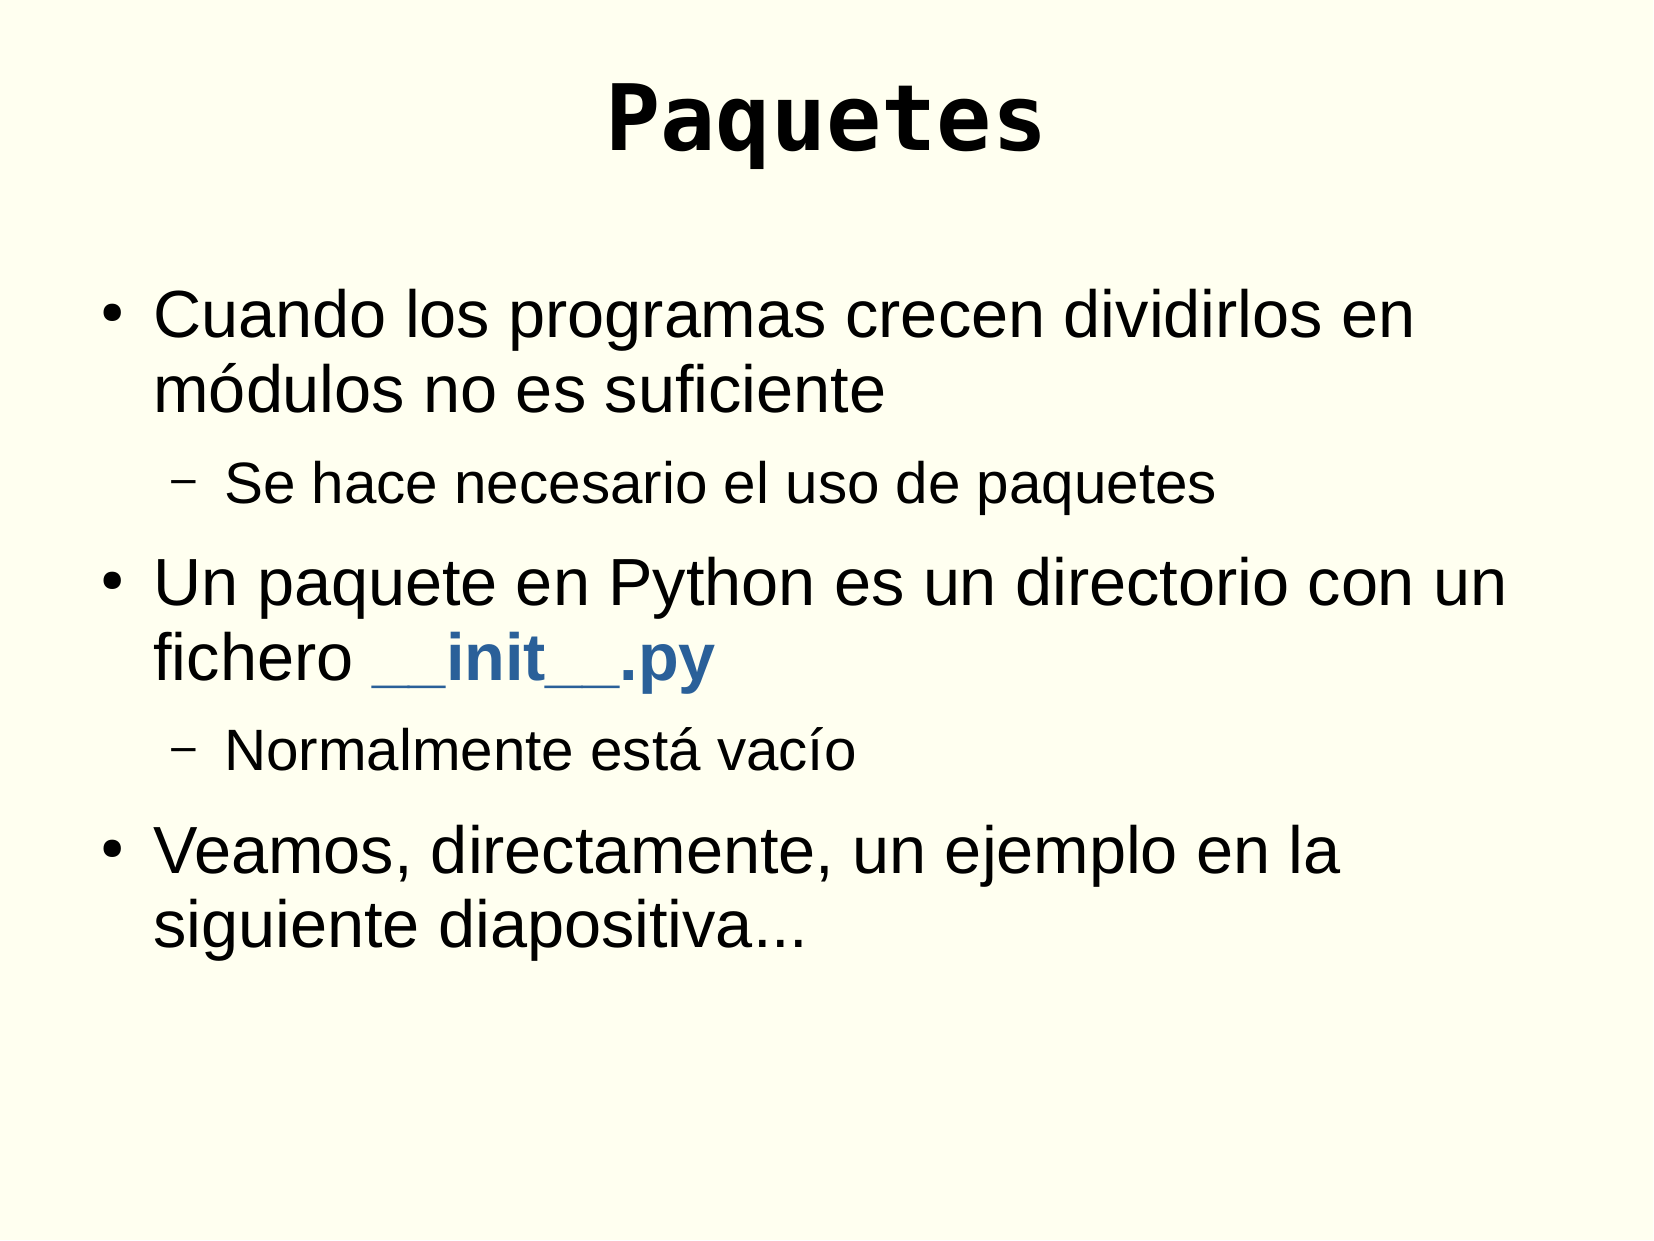

# Paquetes
Cuando los programas crecen dividirlos en módulos no es suficiente
Se hace necesario el uso de paquetes
Un paquete en Python es un directorio con un fichero __init__.py
Normalmente está vacío
Veamos, directamente, un ejemplo en la siguiente diapositiva...